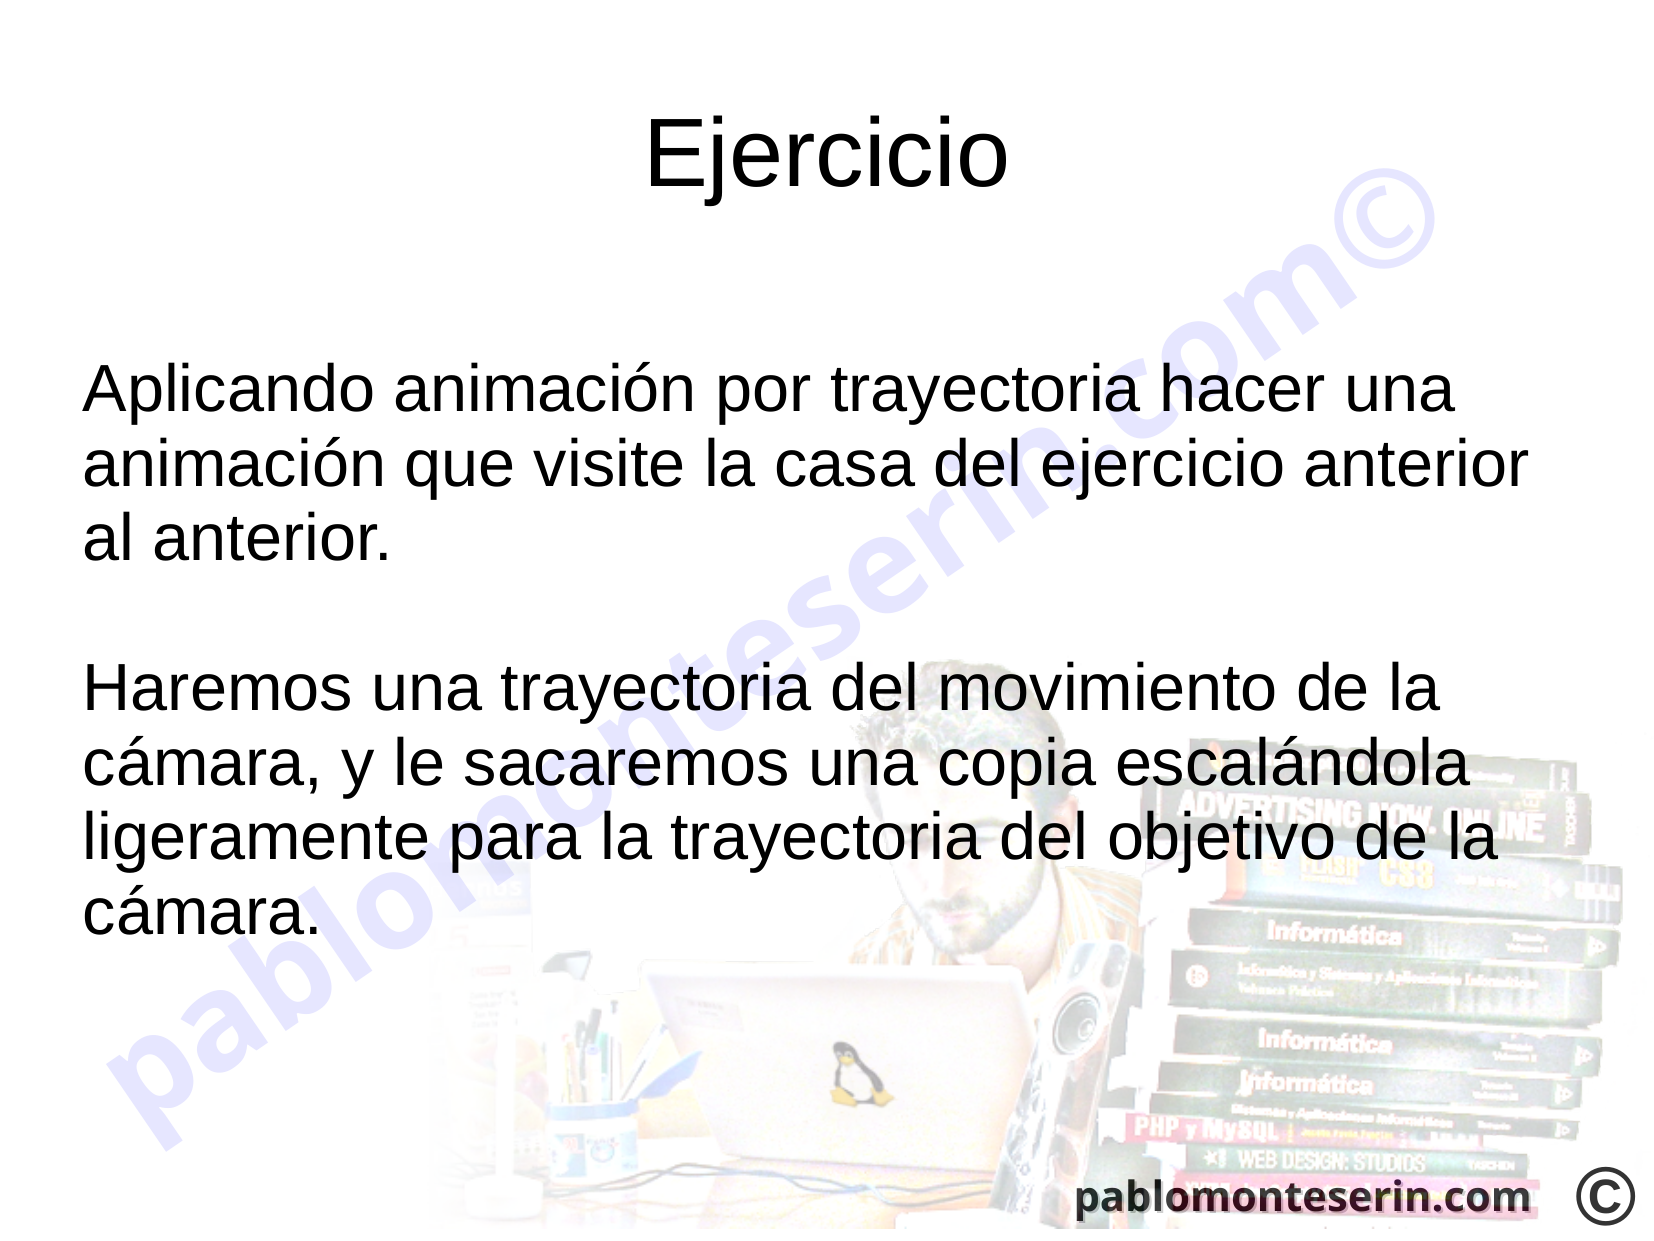

# Ejercicio
Aplicando animación por trayectoria hacer una animación que visite la casa del ejercicio anterior al anterior.
Haremos una trayectoria del movimiento de la cámara, y le sacaremos una copia escalándola ligeramente para la trayectoria del objetivo de la cámara.